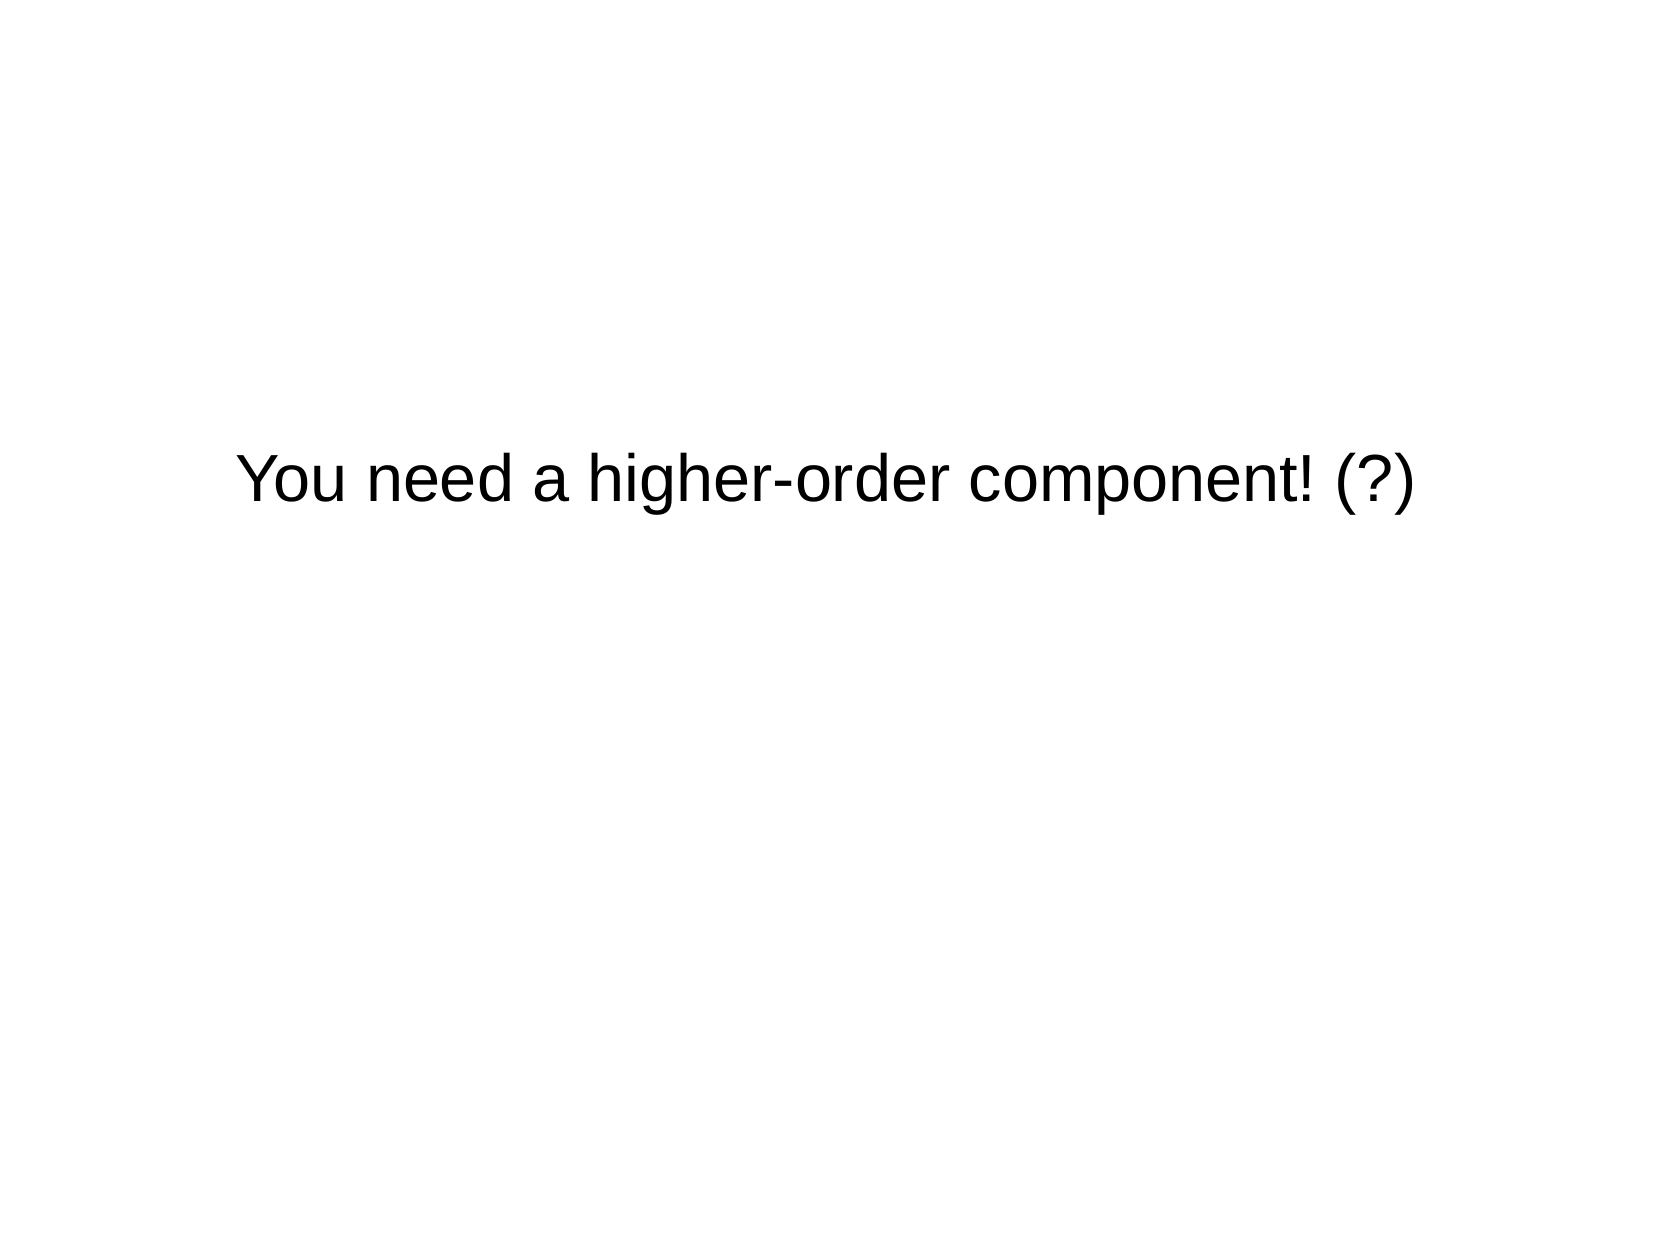

# You need a higher-order component! (?)